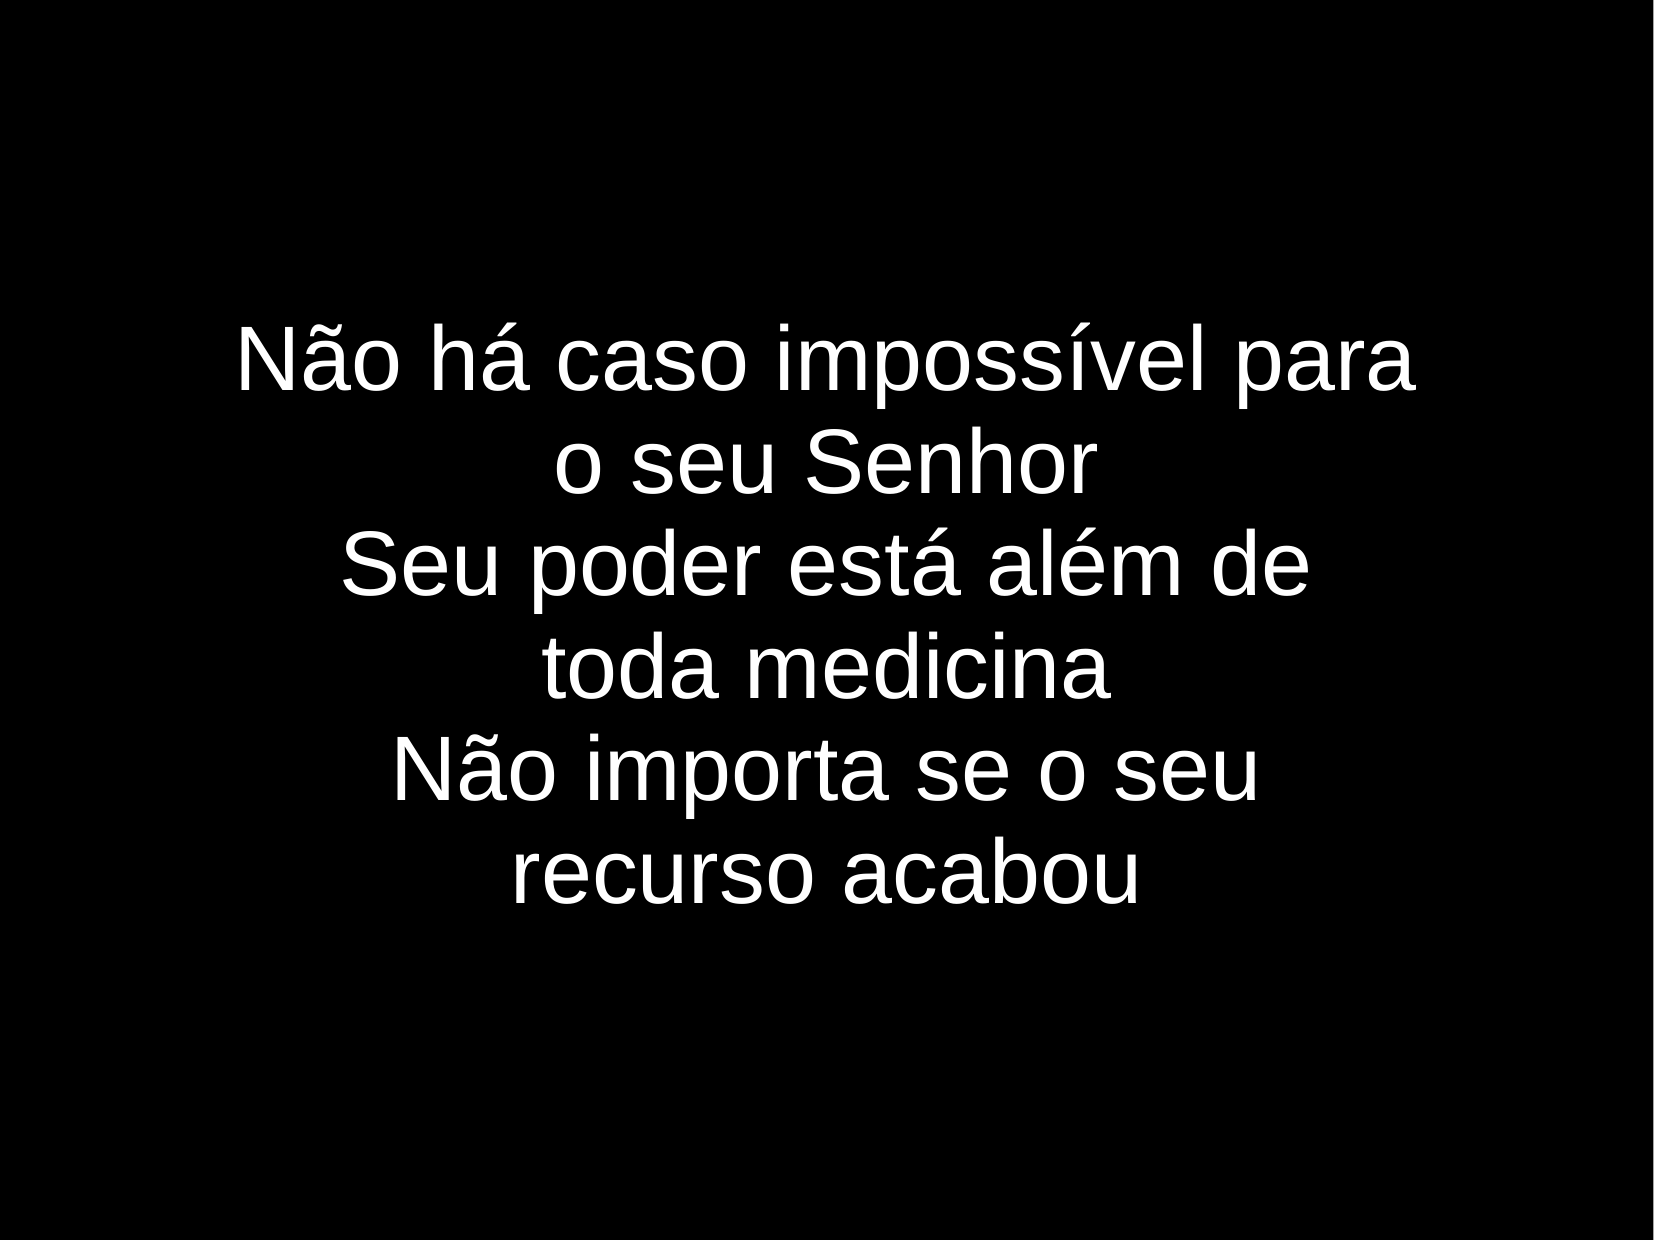

# Não há caso impossível para
o seu Senhor
Seu poder está além de
toda medicina
Não importa se o seu
recurso acabou